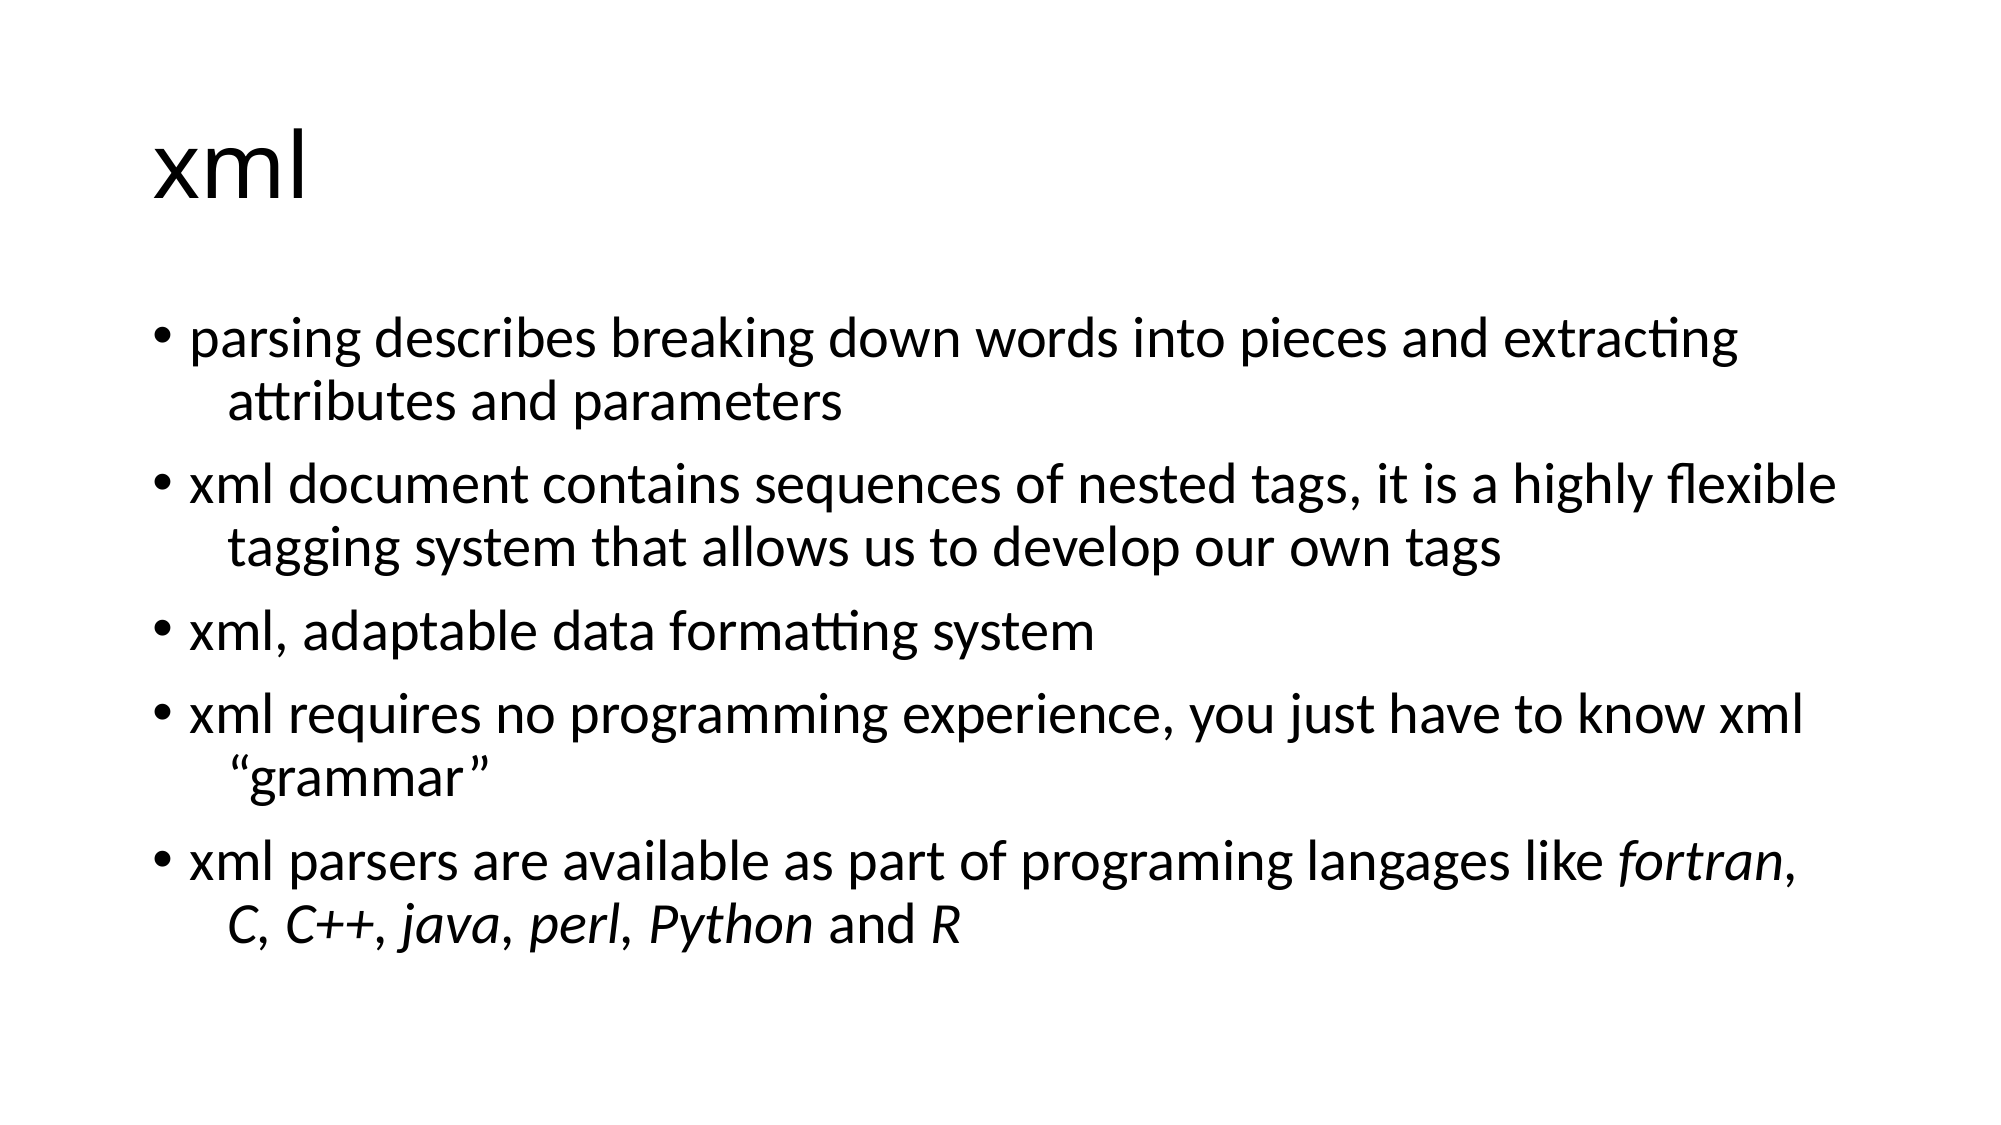

# xml
parsing describes breaking down words into pieces and extracting attributes and parameters
xml document contains sequences of nested tags, it is a highly flexible tagging system that allows us to develop our own tags
xml, adaptable data formatting system
xml requires no programming experience, you just have to know xml “grammar”
xml parsers are available as part of programing langages like fortran, C, C++, java, perl, Python and R